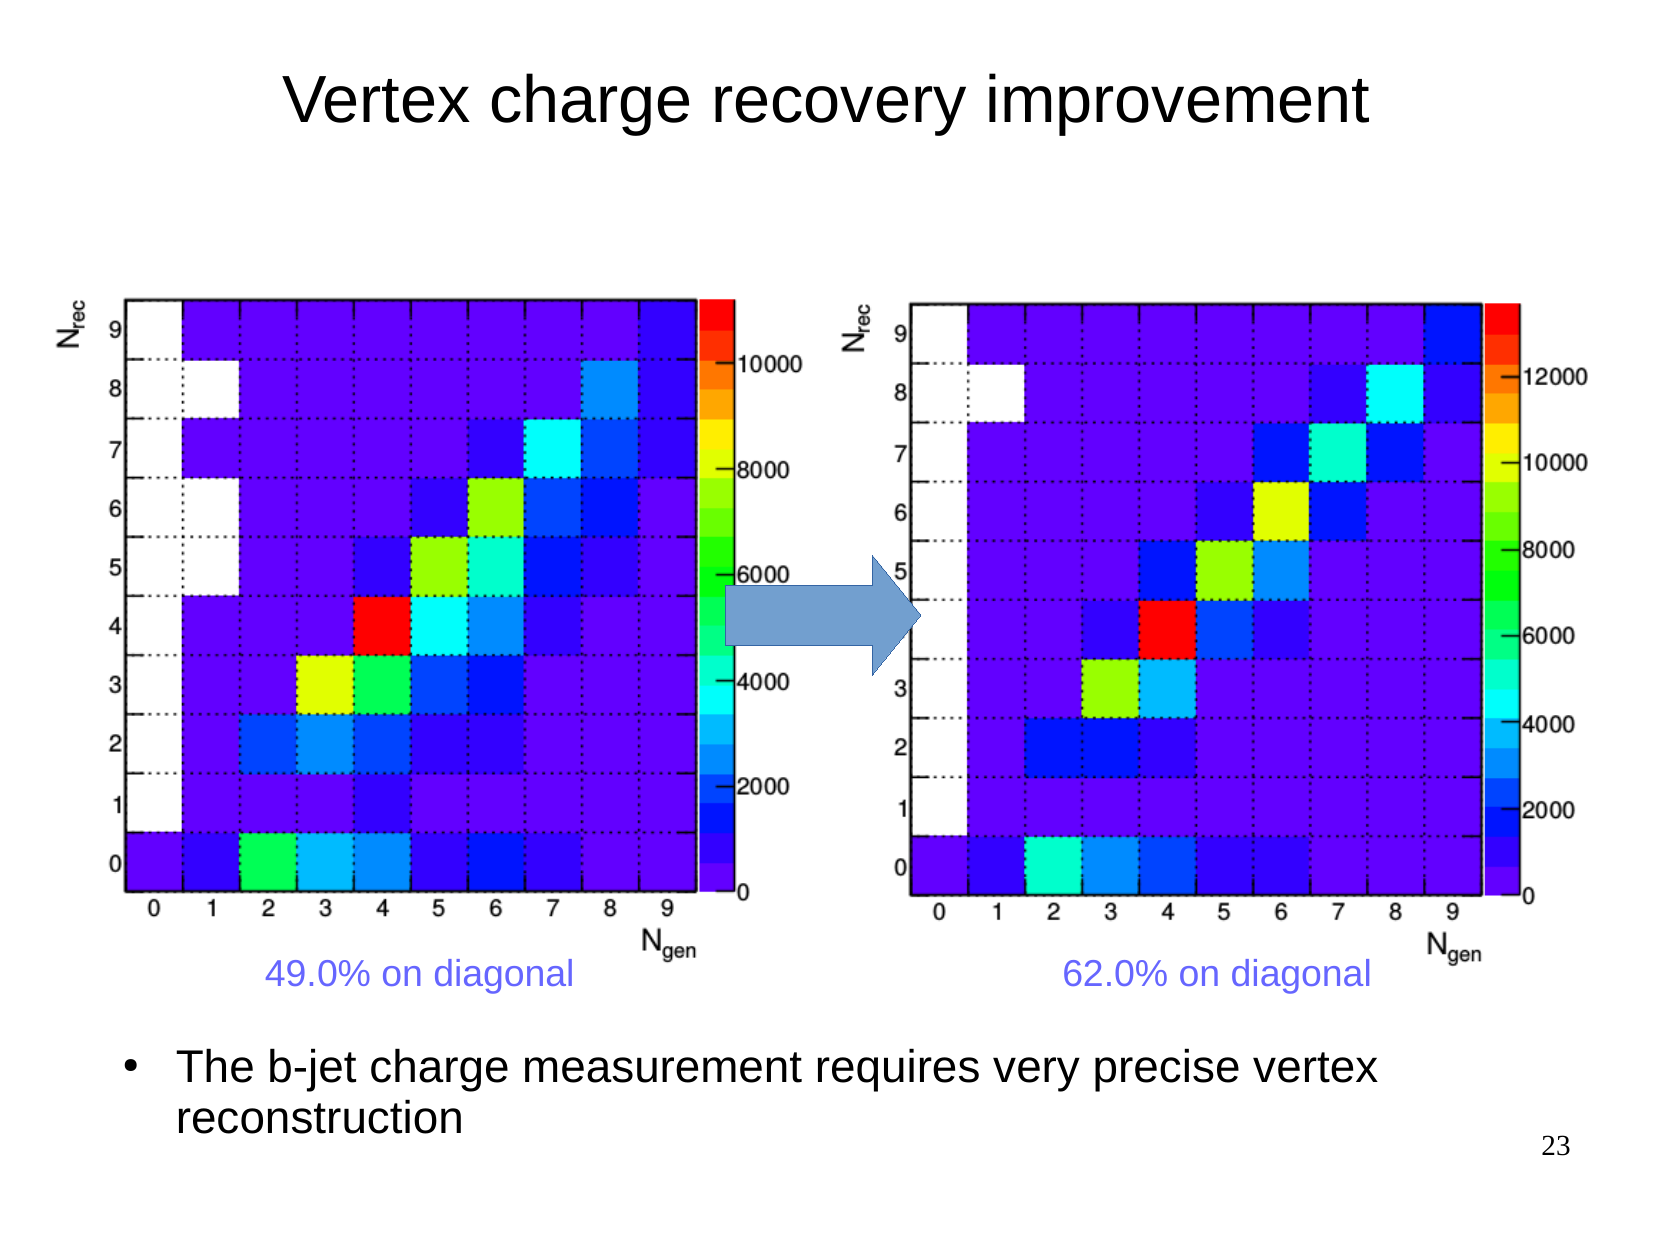

# Vertex charge recovery improvement
49.0% on diagonal
62.0% on diagonal
The b-jet charge measurement requires very precise vertex reconstruction
23